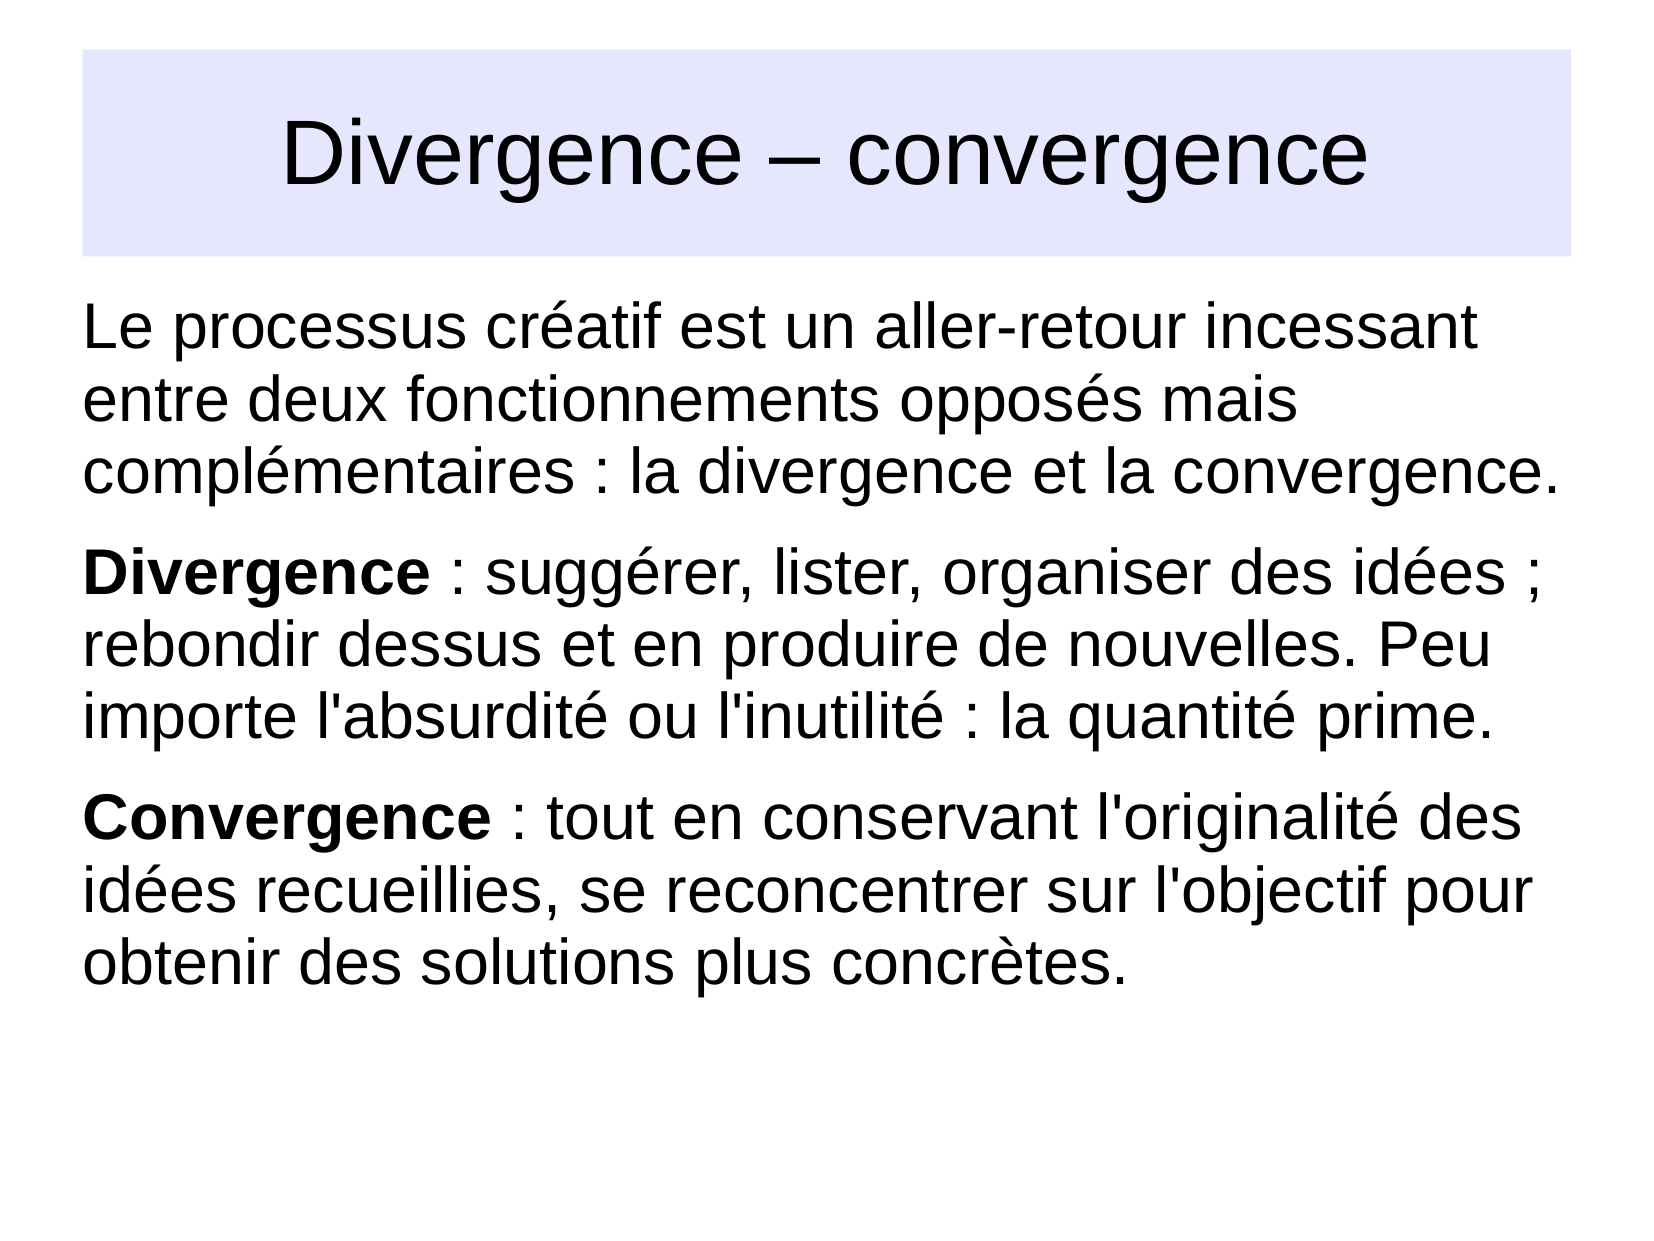

# Divergence – convergence
Le processus créatif est un aller-retour incessant entre deux fonctionnements opposés mais complémentaires : la divergence et la convergence.
Divergence : suggérer, lister, organiser des idées ; rebondir dessus et en produire de nouvelles. Peu importe l'absurdité ou l'inutilité : la quantité prime.
Convergence : tout en conservant l'originalité des idées recueillies, se reconcentrer sur l'objectif pour obtenir des solutions plus concrètes.